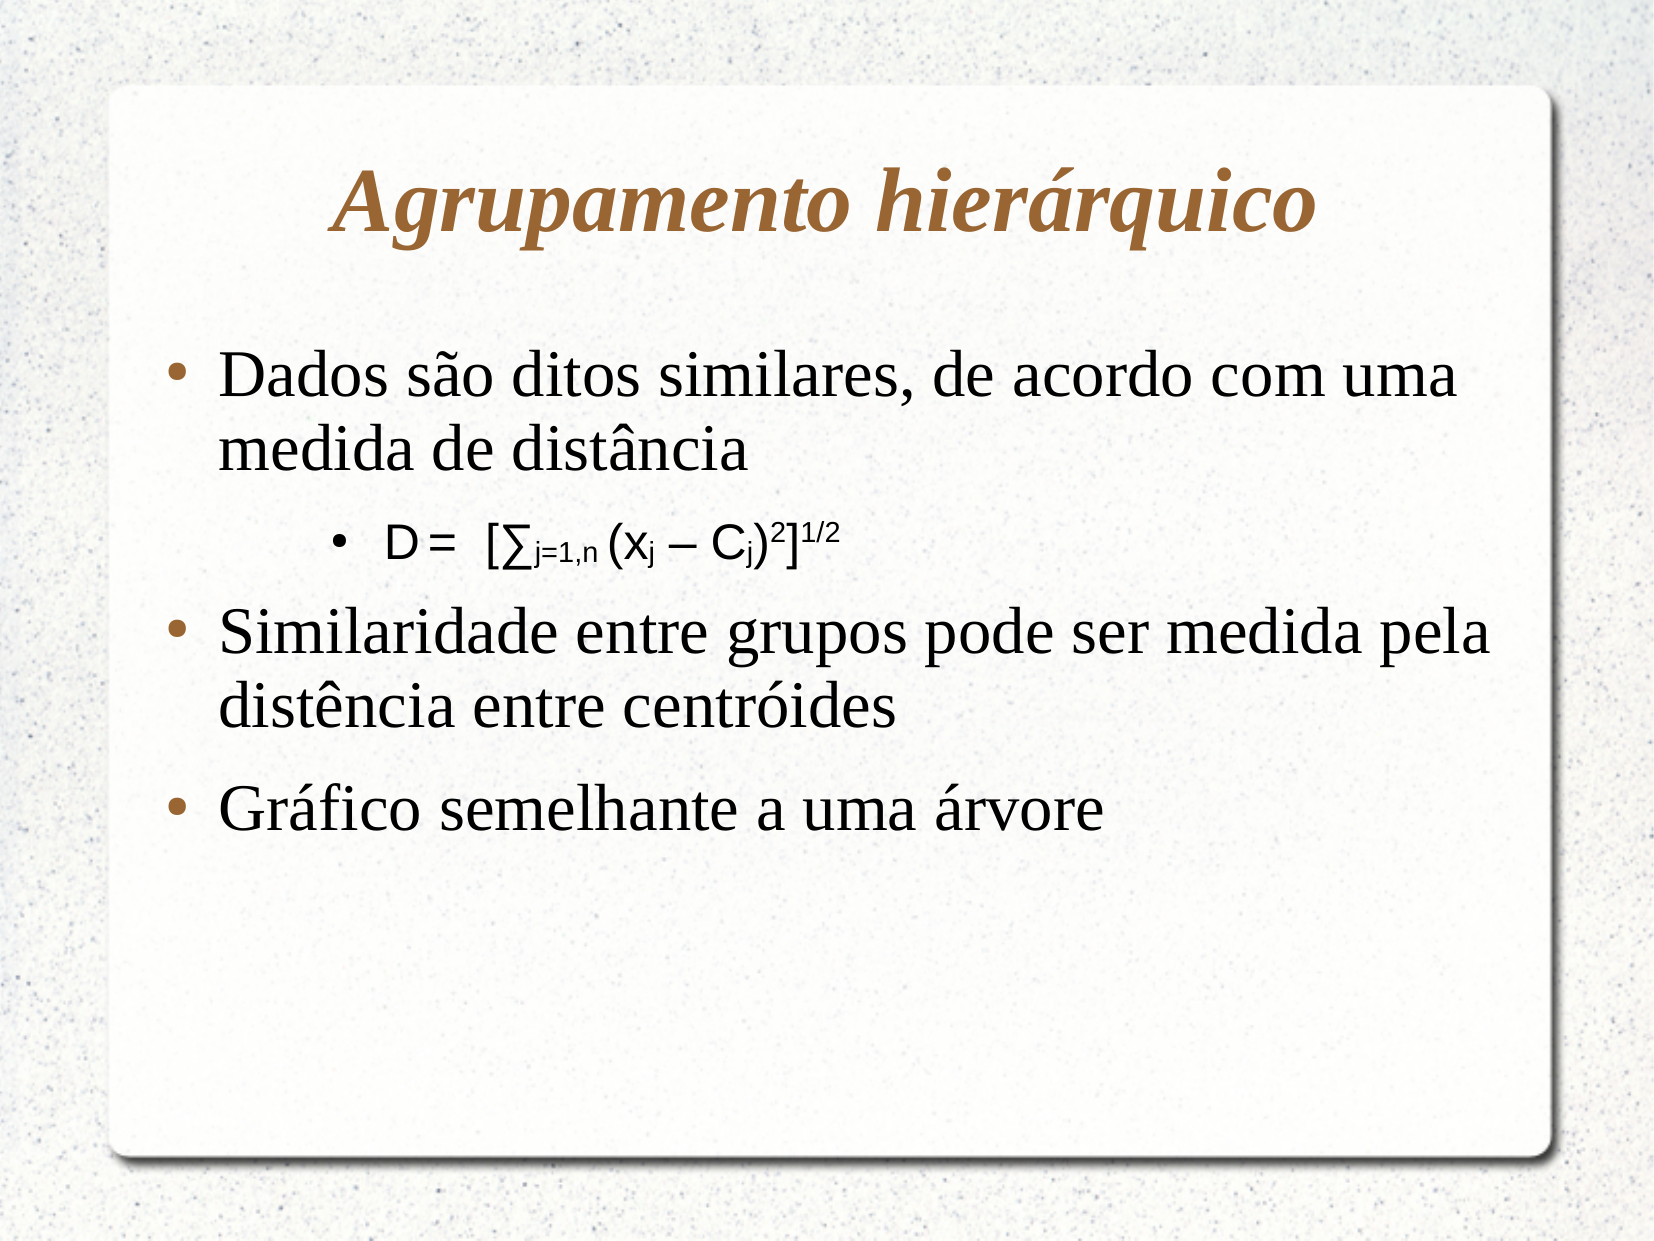

# Agrupamento hierárquico
Dados são ditos similares, de acordo com uma medida de distância
D = [∑j=1,n (xj – Cj)2]1/2
Similaridade entre grupos pode ser medida pela distência entre centróides
Gráfico semelhante a uma árvore